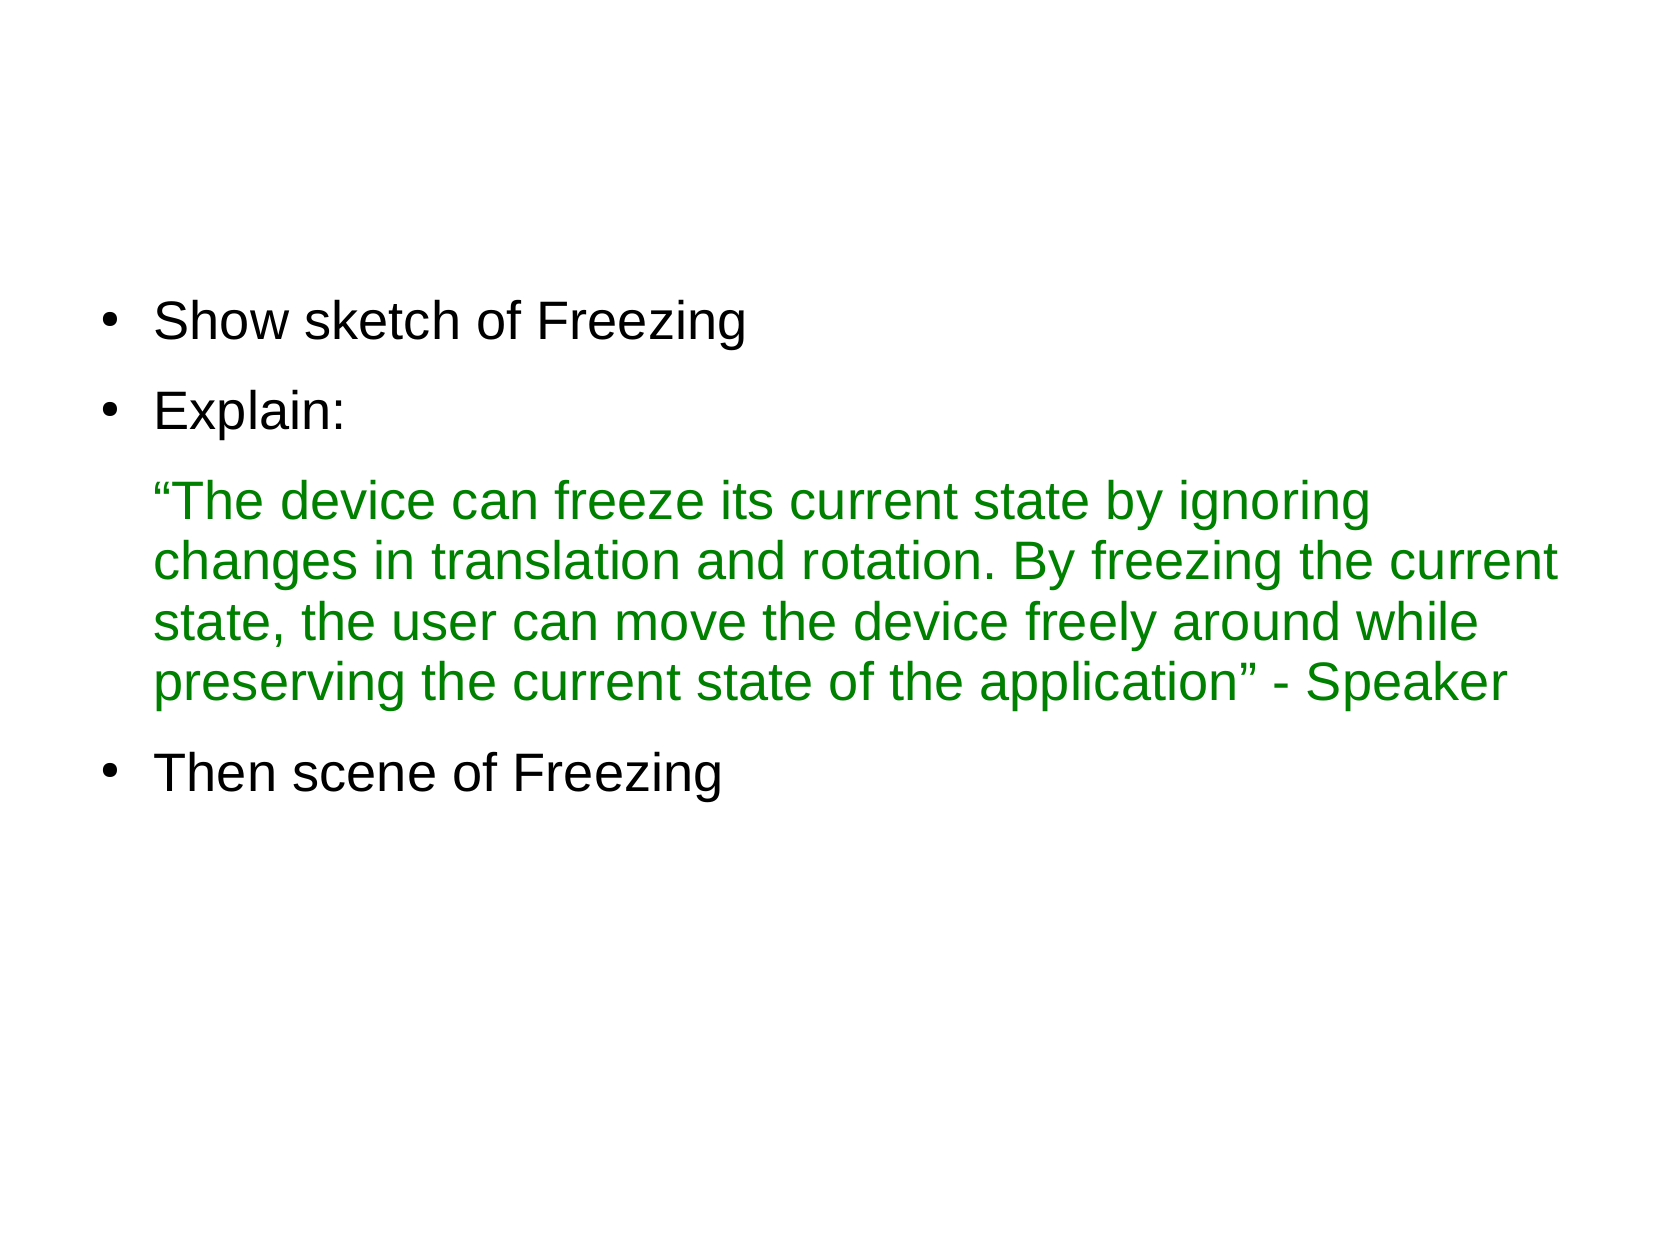

# Show sketch of Freezing
Explain:
“The device can freeze its current state by ignoring changes in translation and rotation. By freezing the current state, the user can move the device freely around while preserving the current state of the application” - Speaker
Then scene of Freezing